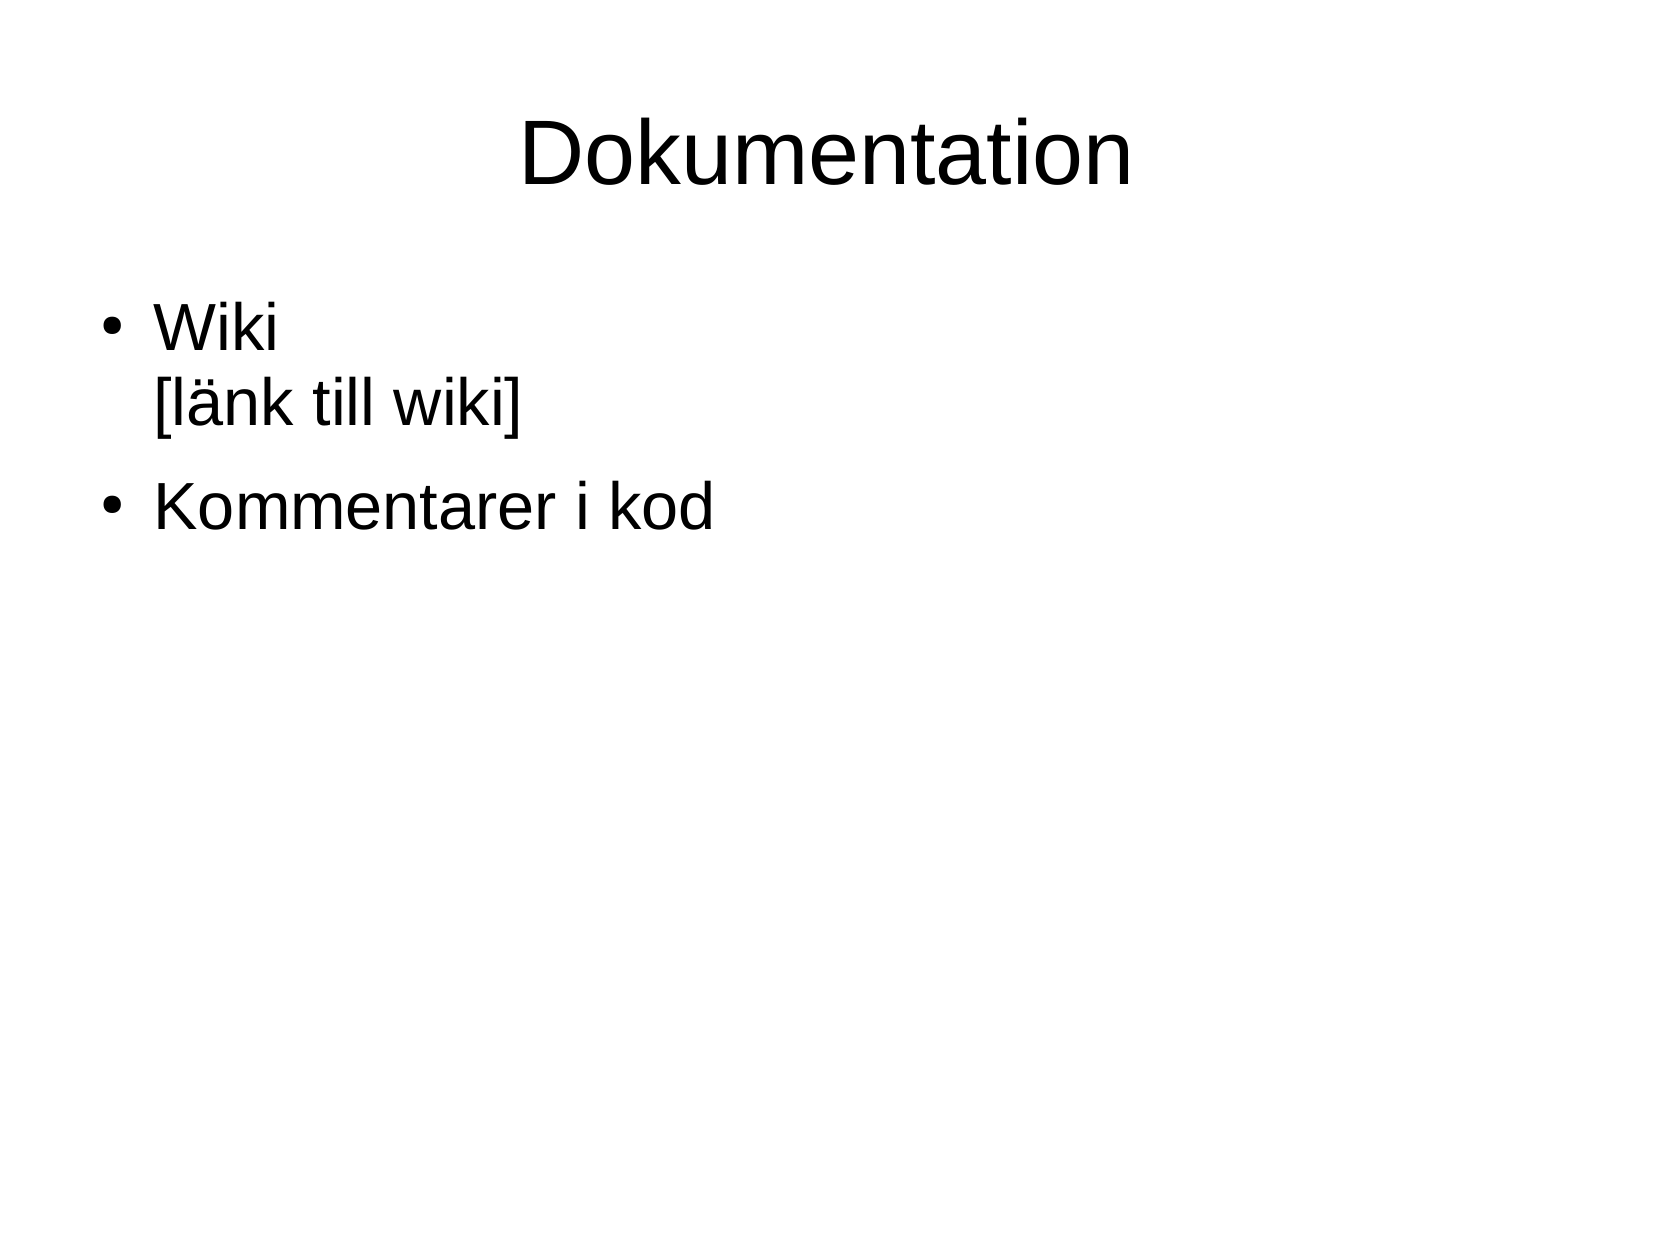

# Dokumentation
Wiki
[länk till wiki]
Kommentarer i kod